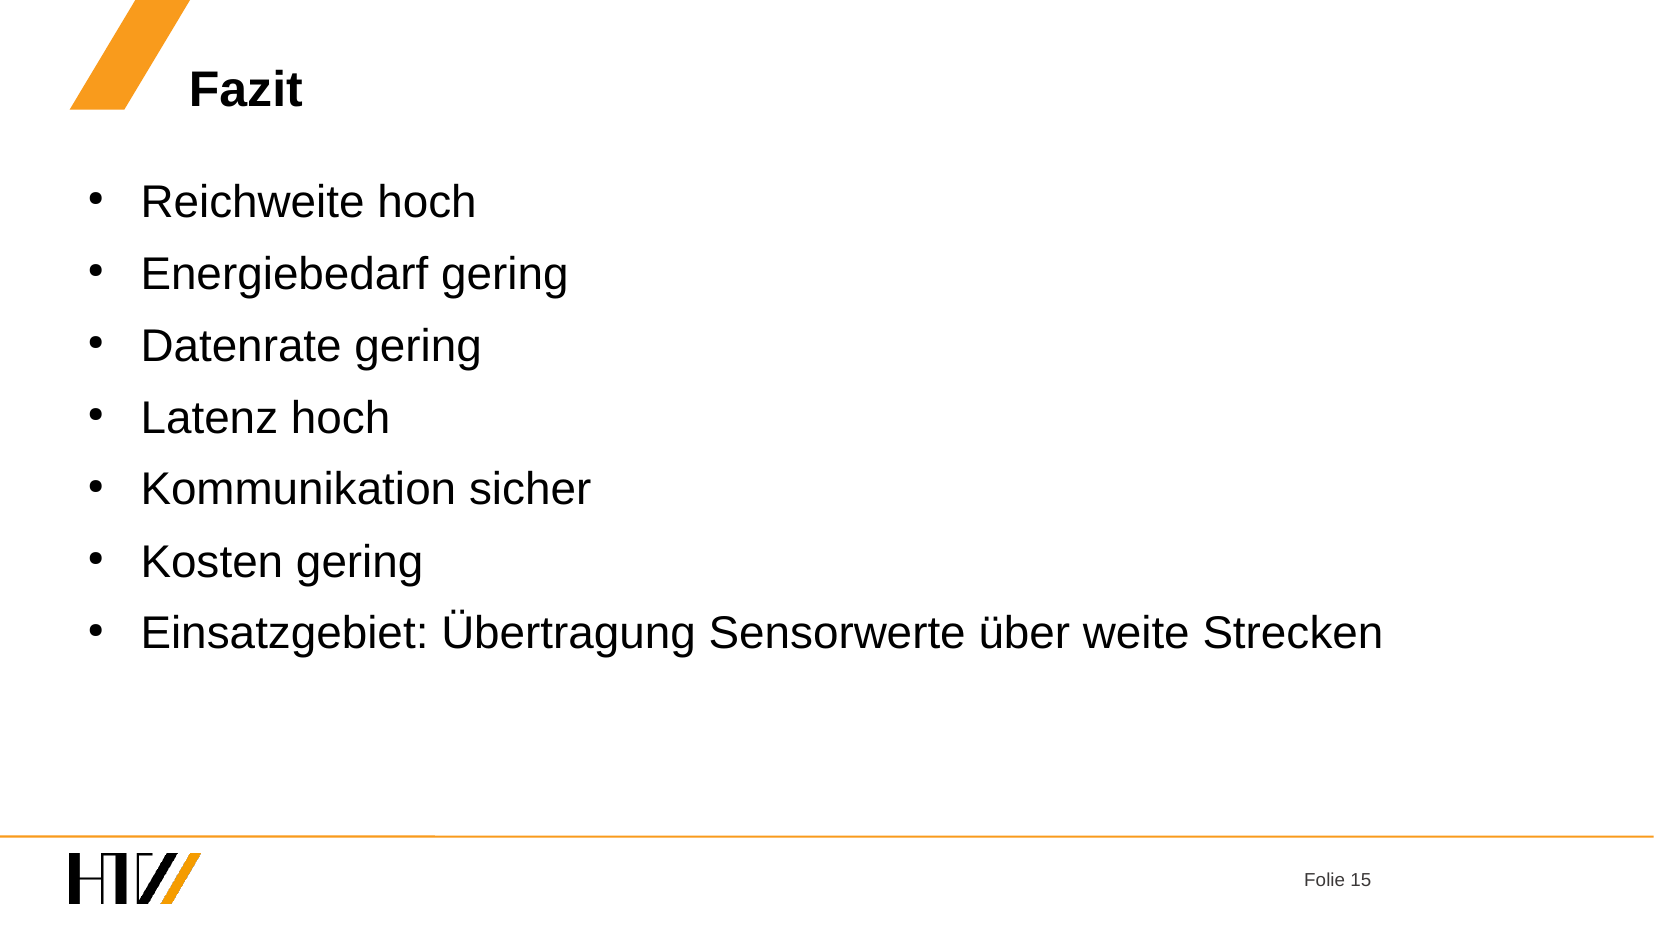

Fazit
# Reichweite hoch
Energiebedarf gering
Datenrate gering
Latenz hoch
Kommunikation sicher
Kosten gering
Einsatzgebiet: Übertragung Sensorwerte über weite Strecken
Folie